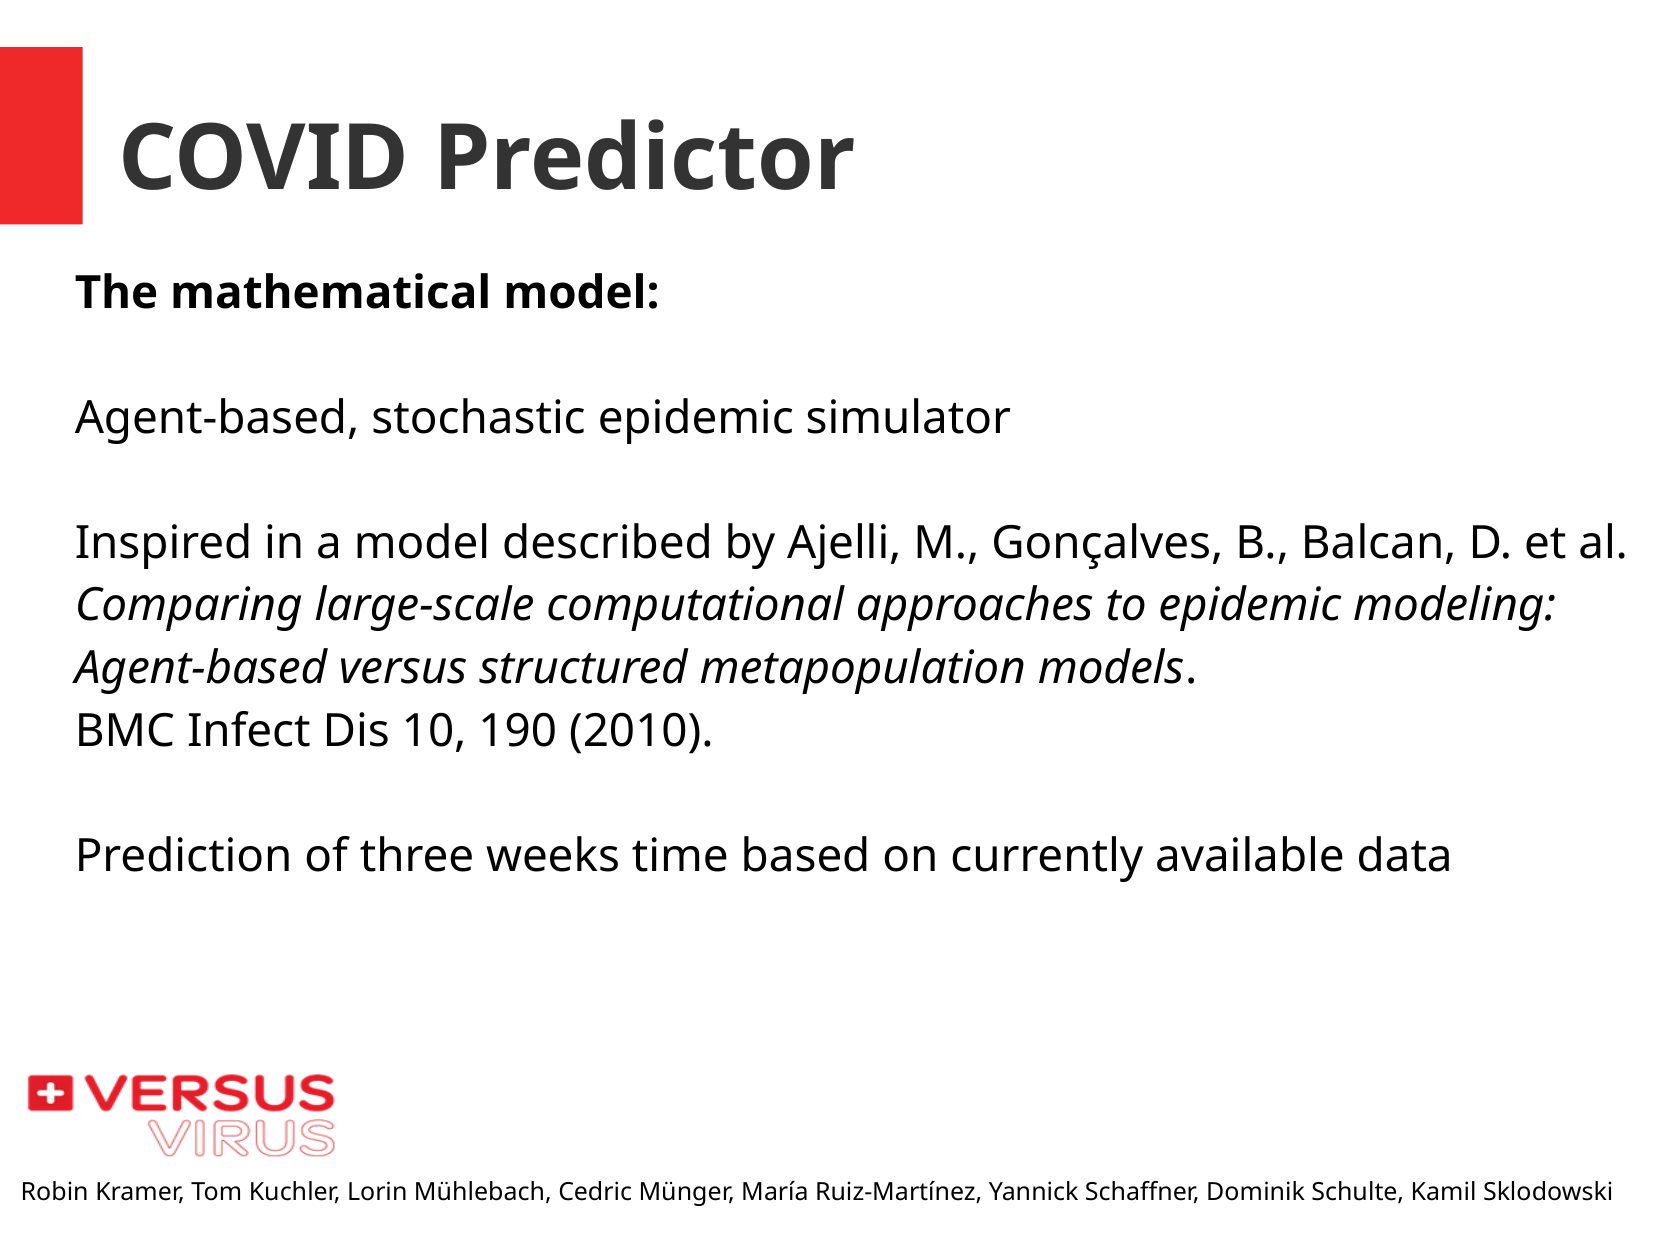

# COVID Predictor
The mathematical model:
Agent-based, stochastic epidemic simulator
Inspired in a model described by Ajelli, M., Gonçalves, B., Balcan, D. et al.
Comparing large-scale computational approaches to epidemic modeling:
Agent-based versus structured metapopulation models.
BMC Infect Dis 10, 190 (2010).
Prediction of three weeks time based on currently available data
Robin Kramer, Tom Kuchler, Lorin Mühlebach, Cedric Münger, María Ruiz-Martínez, Yannick Schaffner, Dominik Schulte, Kamil Sklodowski